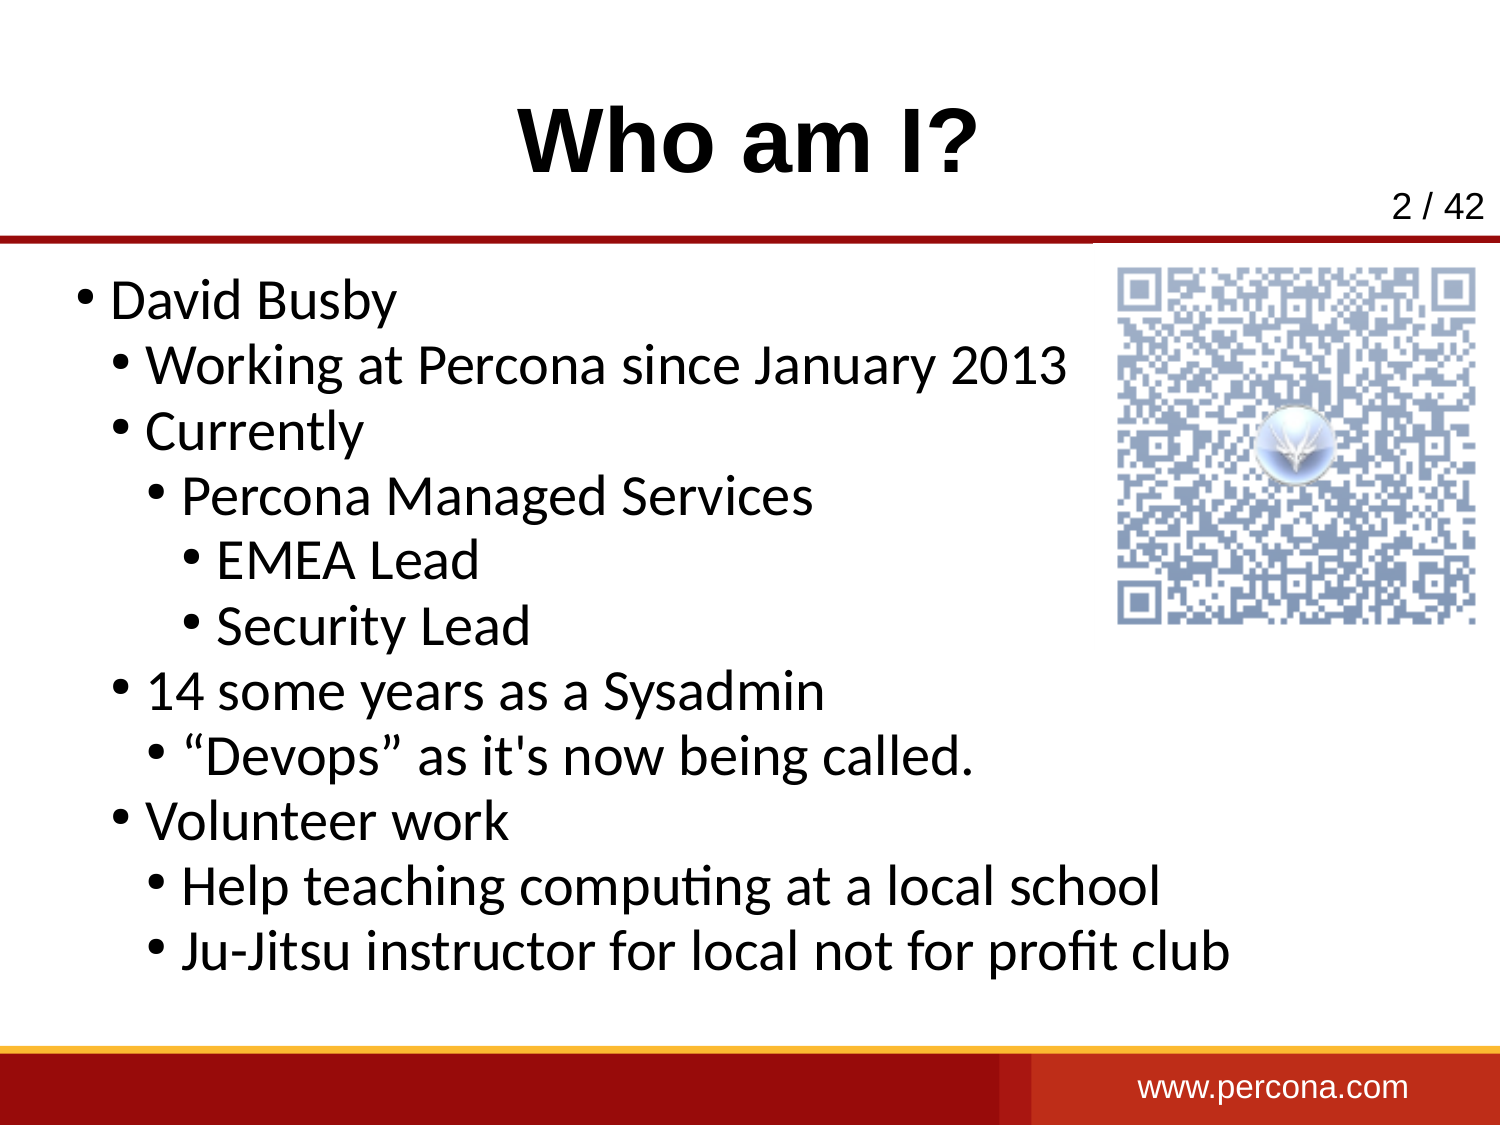

Who am I?
David Busby
Working at Percona since January 2013
Currently
Percona Managed Services
EMEA Lead
Security Lead
14 some years as a Sysadmin
“Devops” as it's now being called.
Volunteer work
Help teaching computing at a local school
Ju-Jitsu instructor for local not for profit club